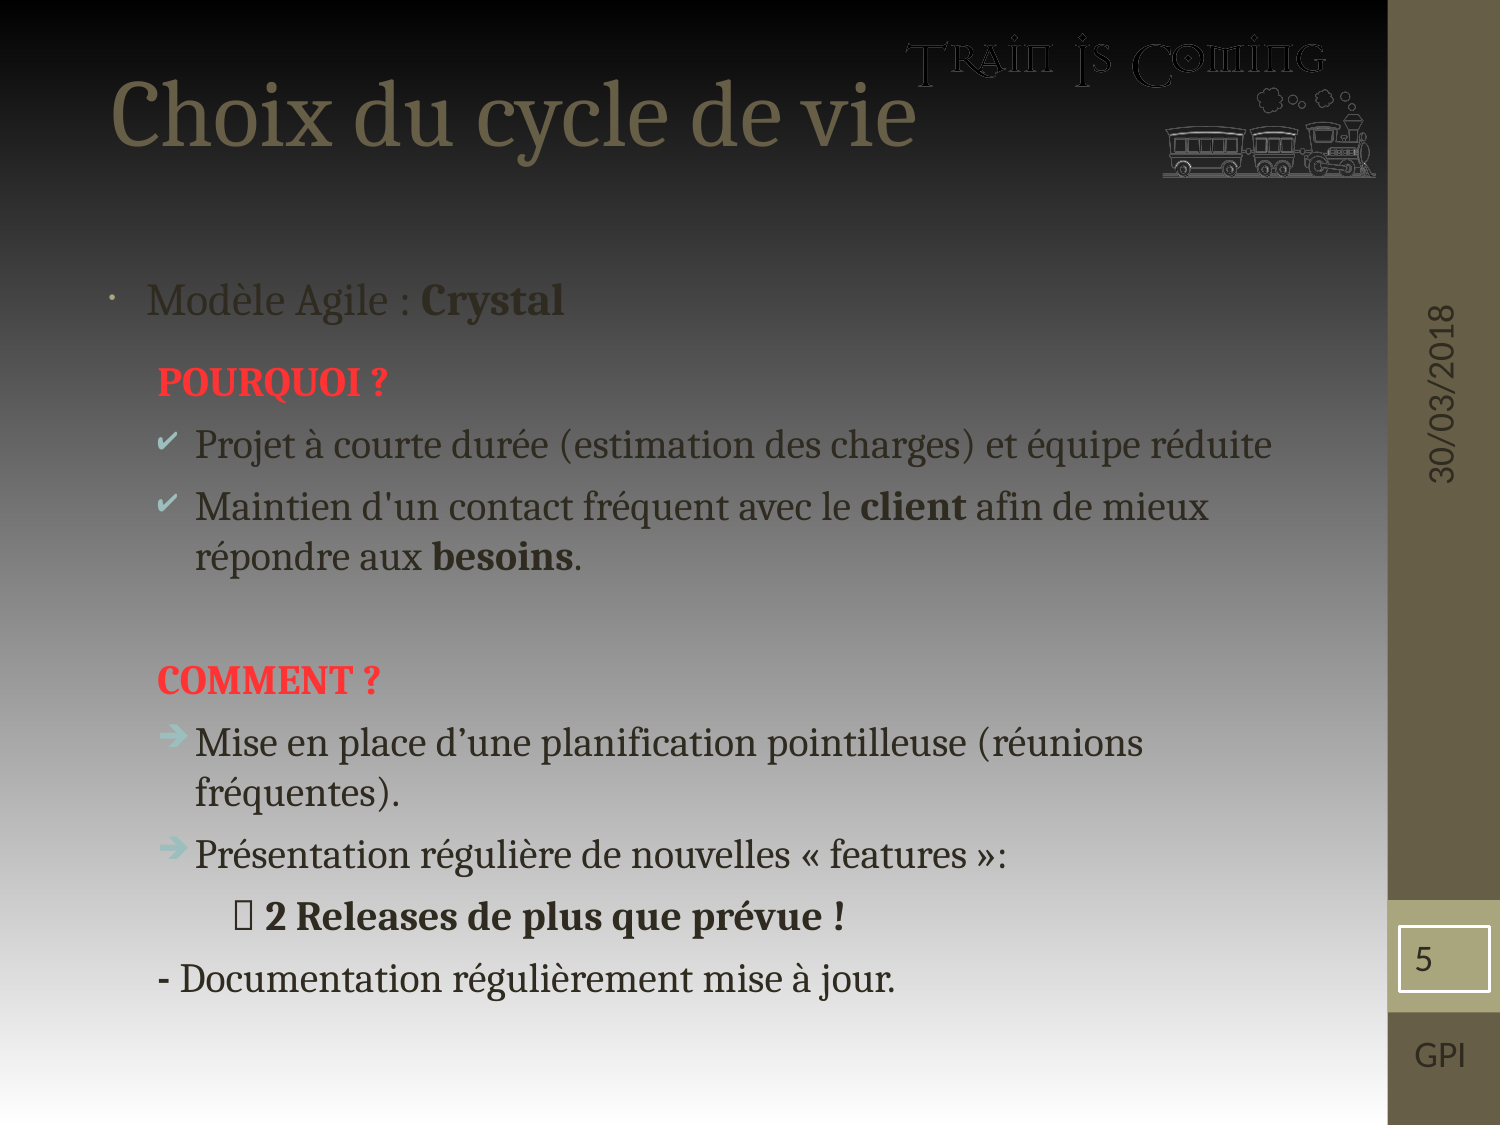

# Choix du cycle de vie
Modèle Agile : Crystal
POURQUOI ?
Projet à courte durée (estimation des charges) et équipe réduite
Maintien d'un contact fréquent avec le client afin de mieux répondre aux besoins.
COMMENT ?
Mise en place d’une planification pointilleuse (réunions fréquentes).
Présentation régulière de nouvelles « features »:
	 2 Releases de plus que prévue !
- Documentation régulièrement mise à jour.
30/03/2018
GPI